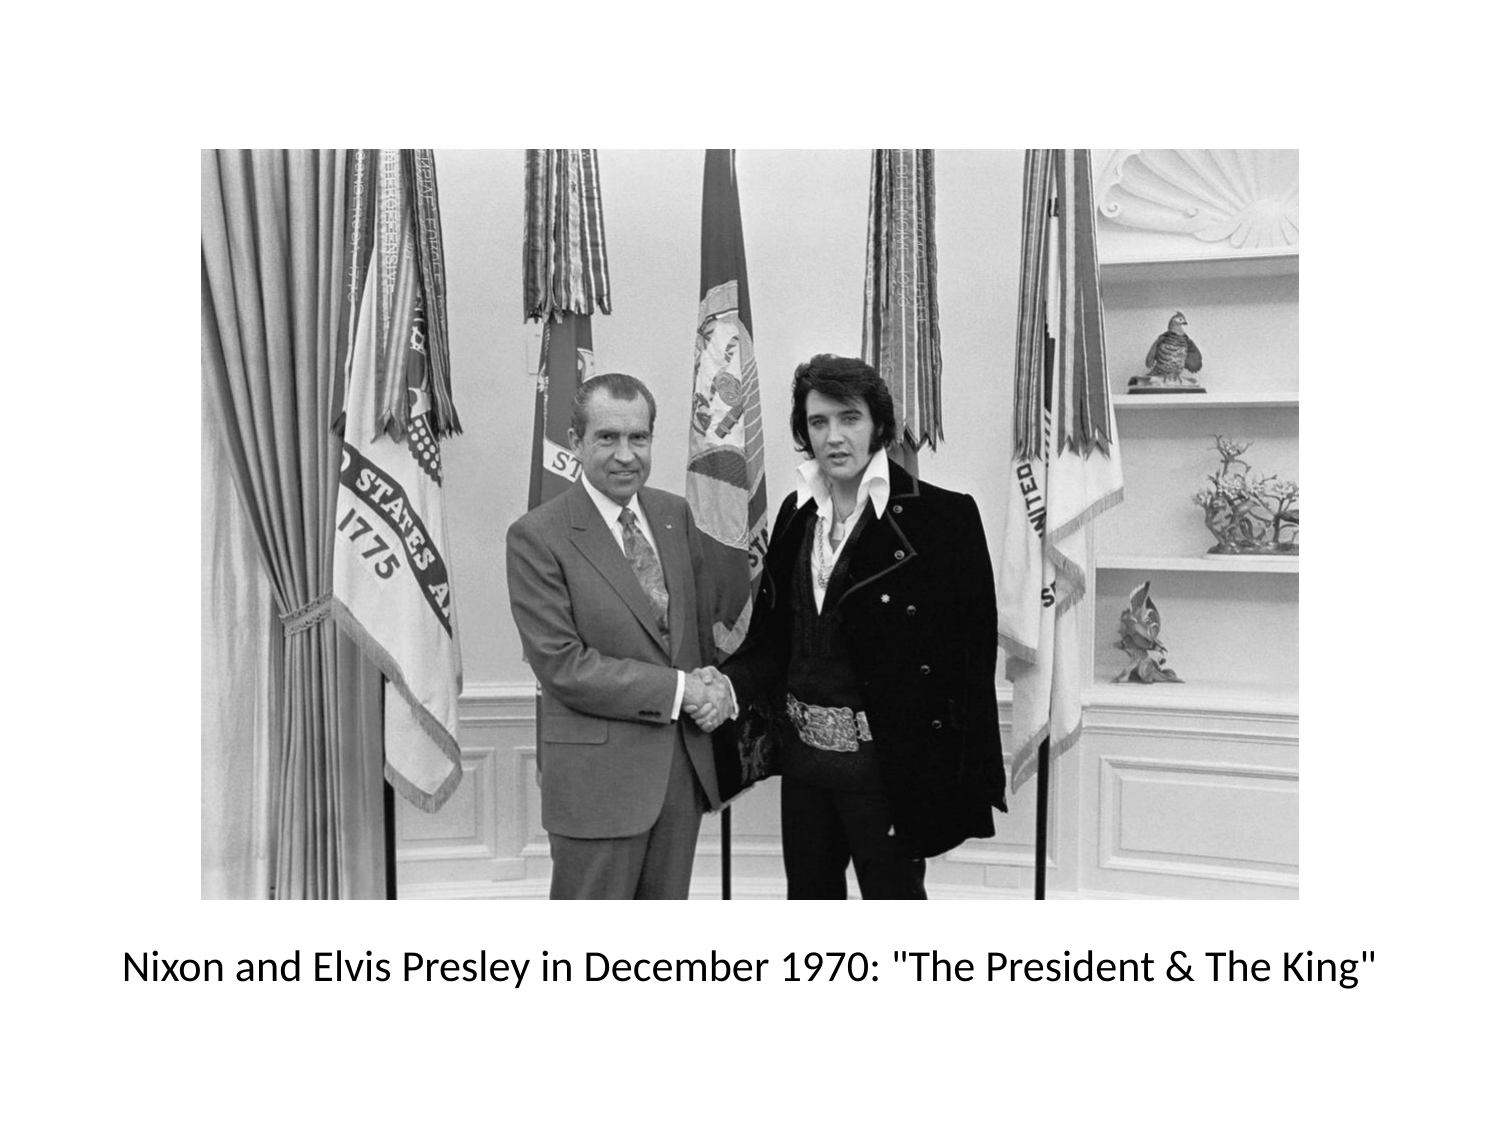

Nixon and Elvis Presley in December 1970: "The President & The King"